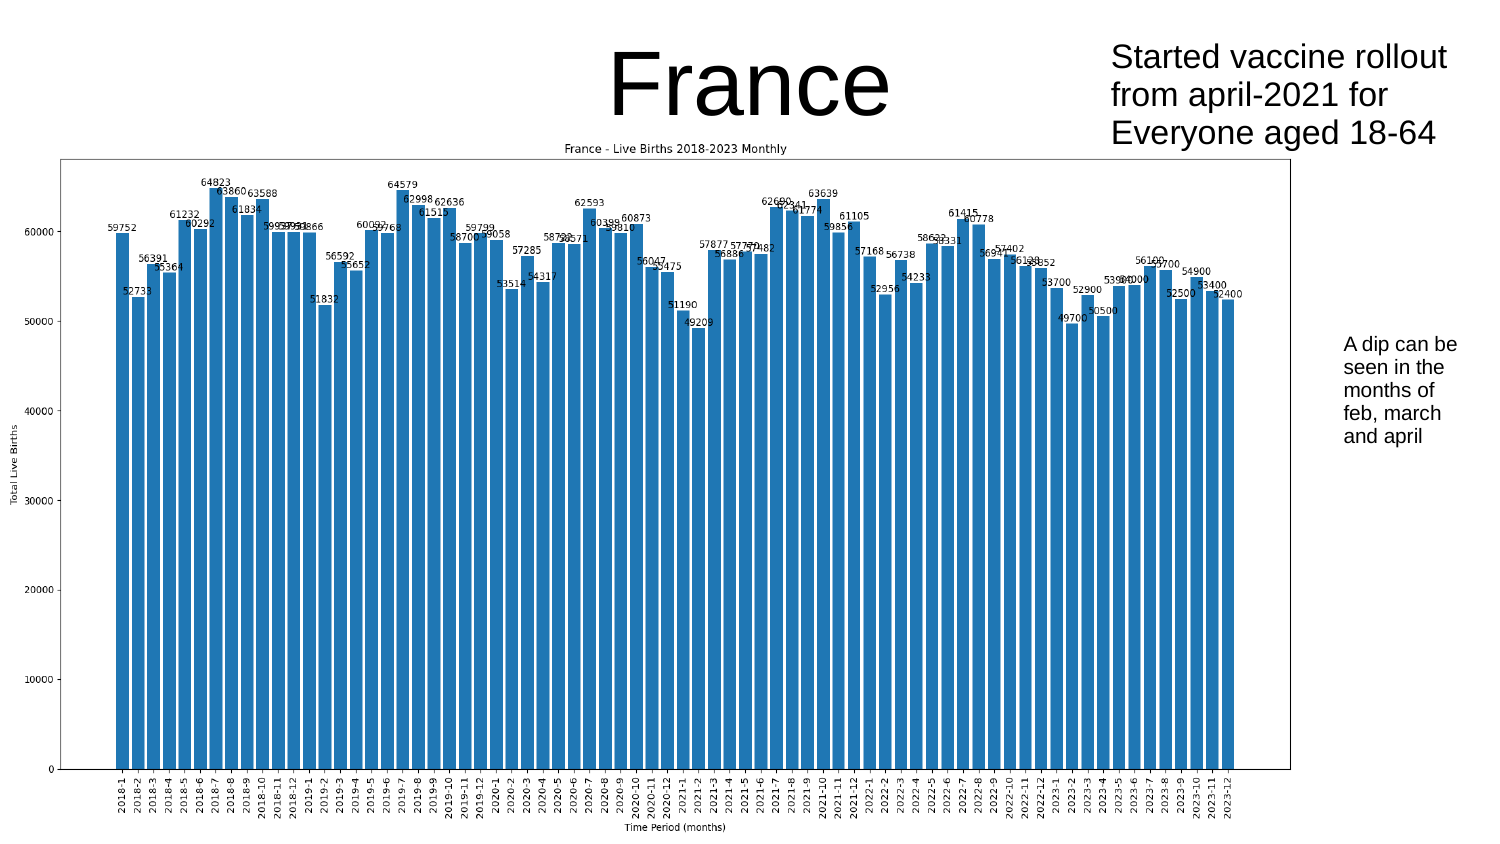

Started vaccine rollout from april-2021 for Everyone aged 18-64
# France
A dip can be seen in the months of feb, march and april